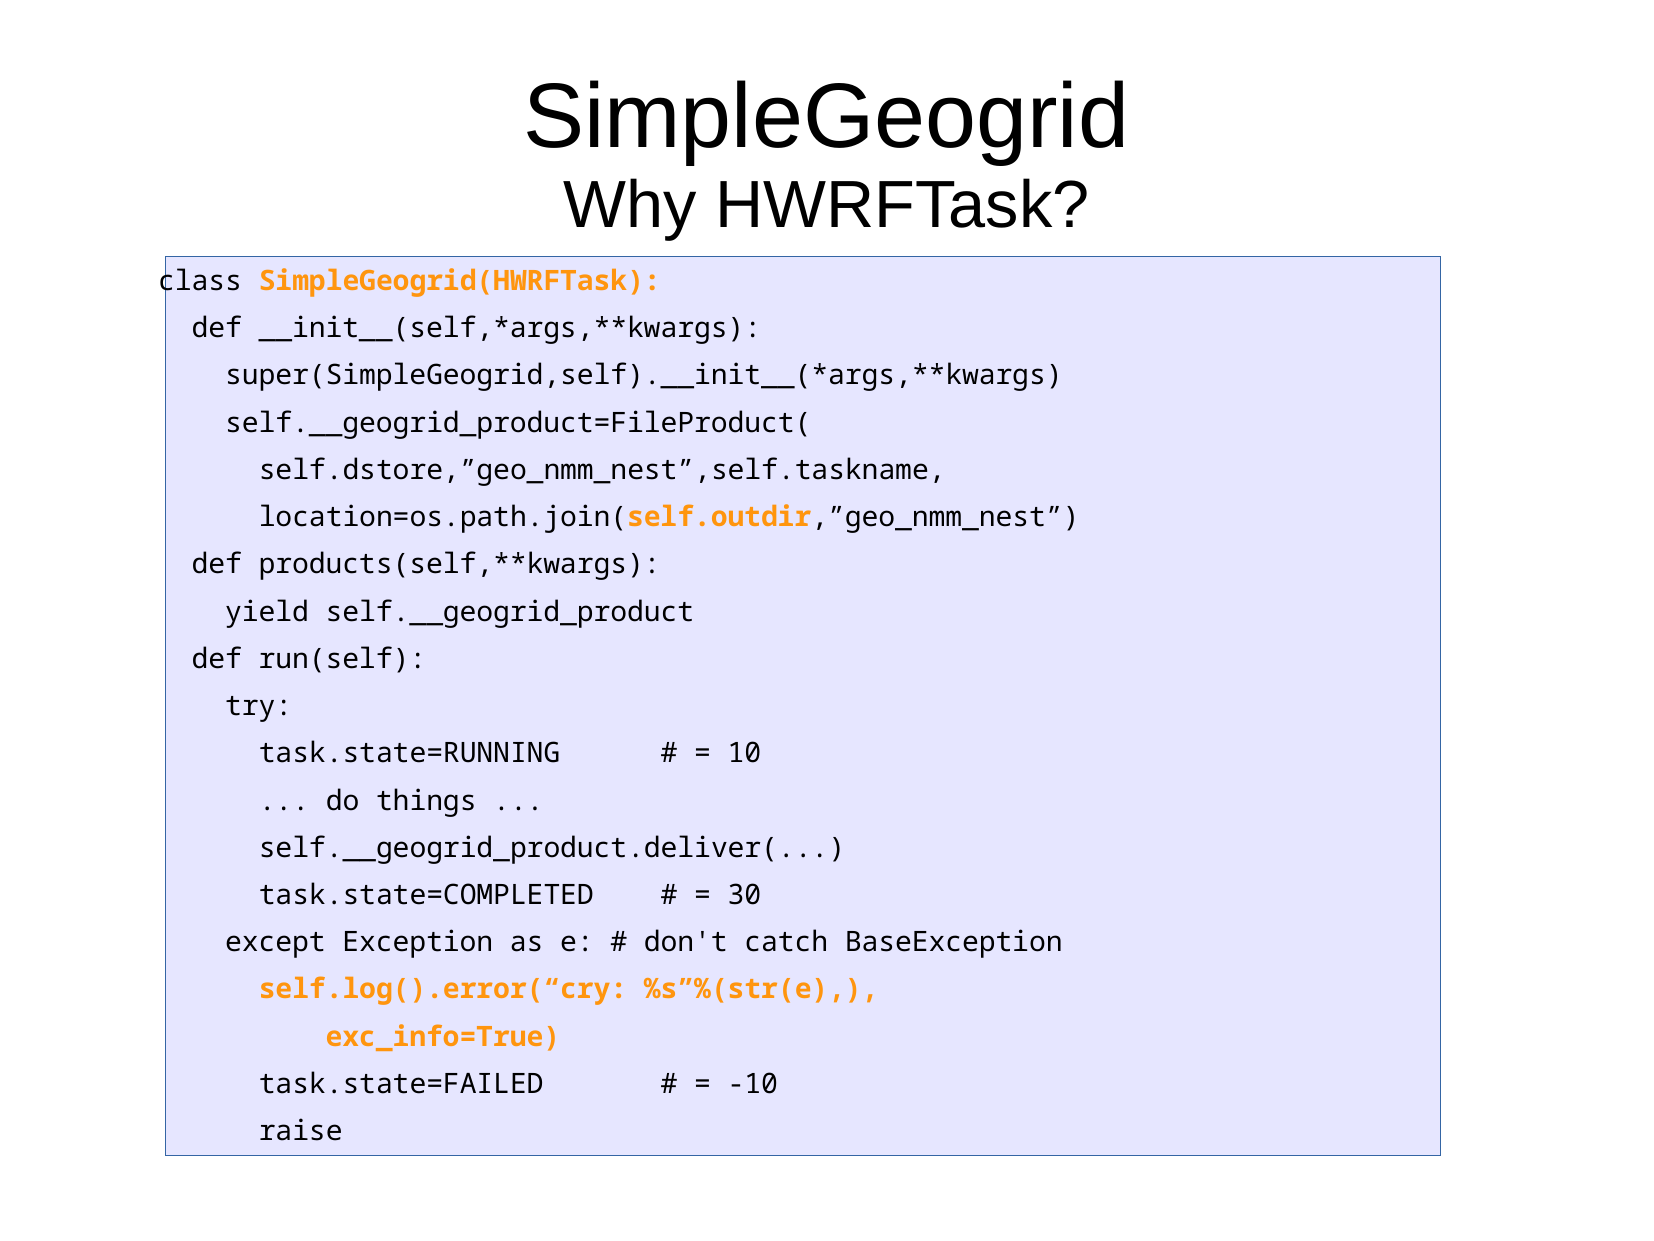

# SimpleGeogrid Why HWRFTask?
class SimpleGeogrid(HWRFTask):
 def __init__(self,*args,**kwargs):
 super(SimpleGeogrid,self).__init__(*args,**kwargs)
 self.__geogrid_product=FileProduct(
 self.dstore,”geo_nmm_nest”,self.taskname,
 location=os.path.join(self.outdir,”geo_nmm_nest”)
 def products(self,**kwargs):
 yield self.__geogrid_product
 def run(self):
 try:
 task.state=RUNNING # = 10
 ... do things ...
 self.__geogrid_product.deliver(...)
 task.state=COMPLETED # = 30
 except Exception as e: # don't catch BaseException
 self.log().error(“cry: %s”%(str(e),),
 exc_info=True)
 task.state=FAILED # = -10
 raise